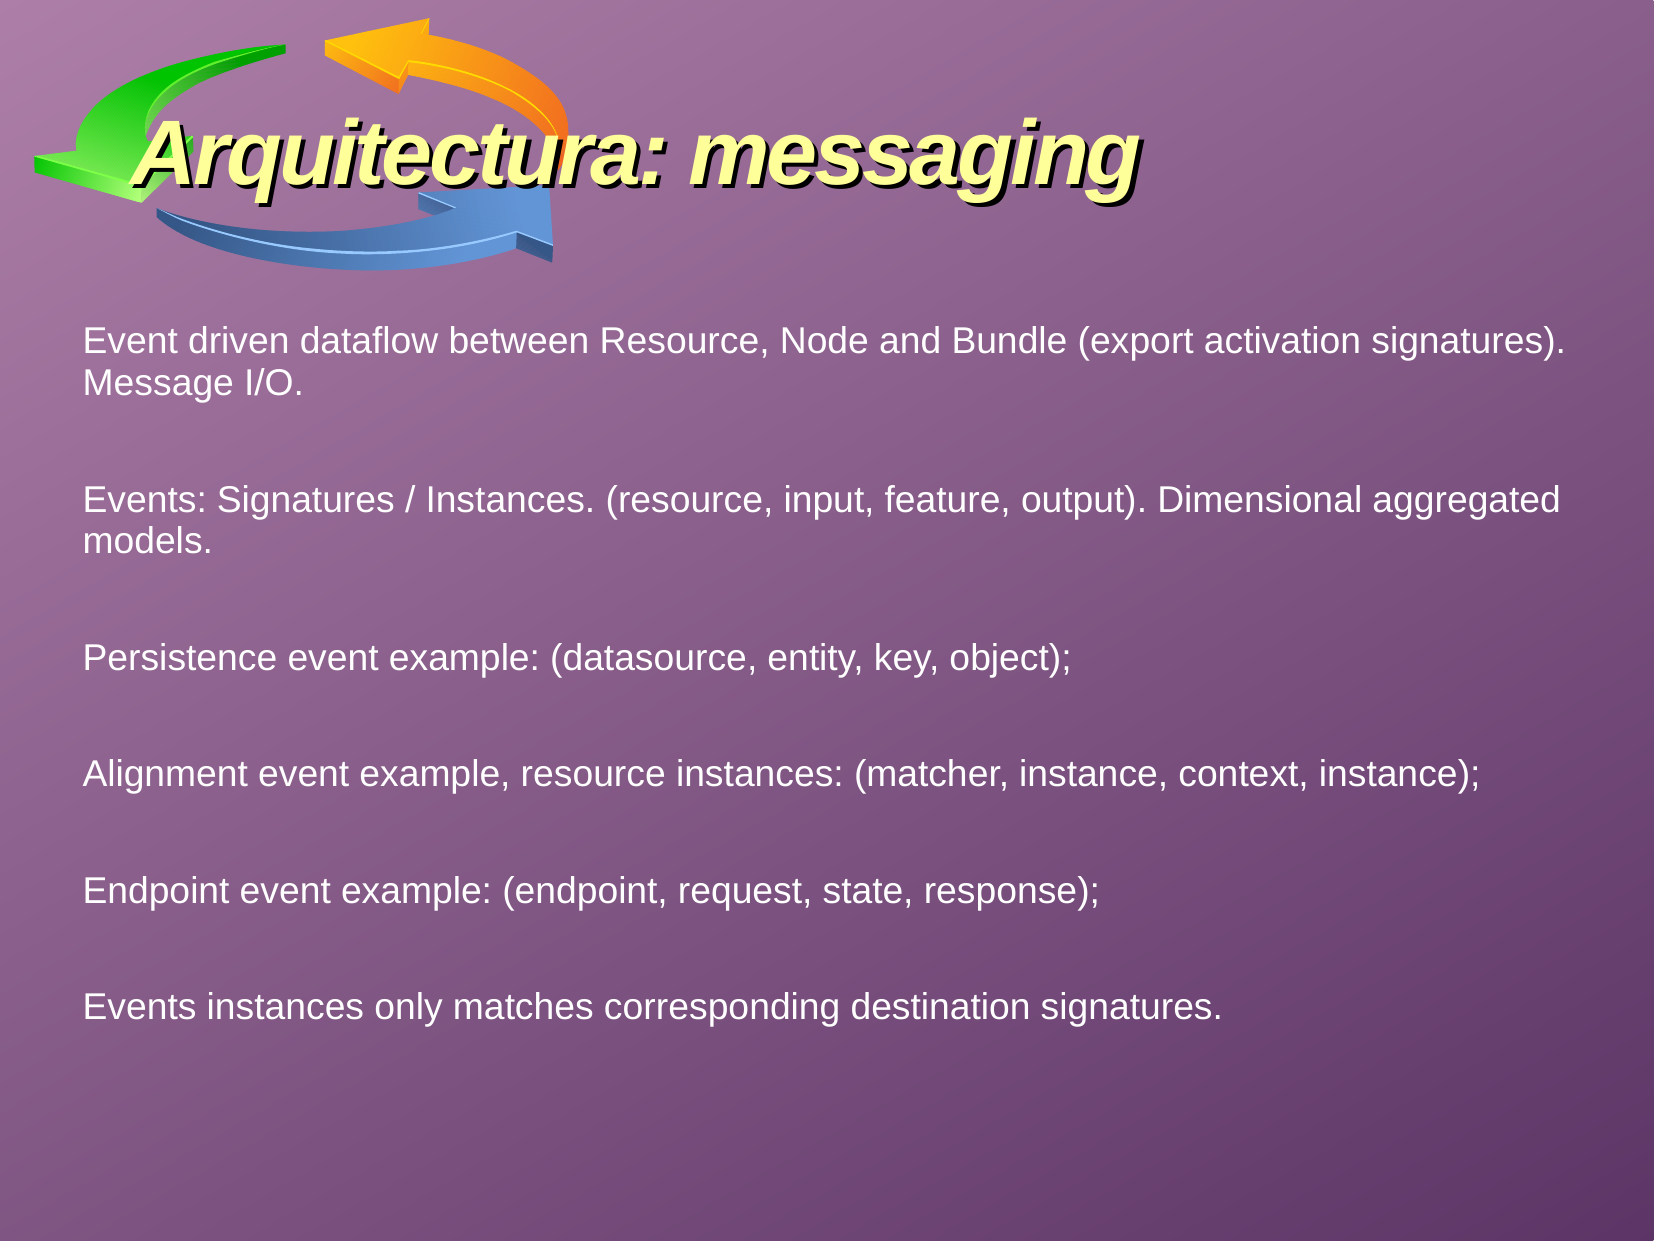

# Arquitectura: messaging
Event driven dataflow between Resource, Node and Bundle (export activation signatures). Message I/O.
Events: Signatures / Instances. (resource, input, feature, output). Dimensional aggregated models.
Persistence event example: (datasource, entity, key, object);
Alignment event example, resource instances: (matcher, instance, context, instance);
Endpoint event example: (endpoint, request, state, response);
Events instances only matches corresponding destination signatures.